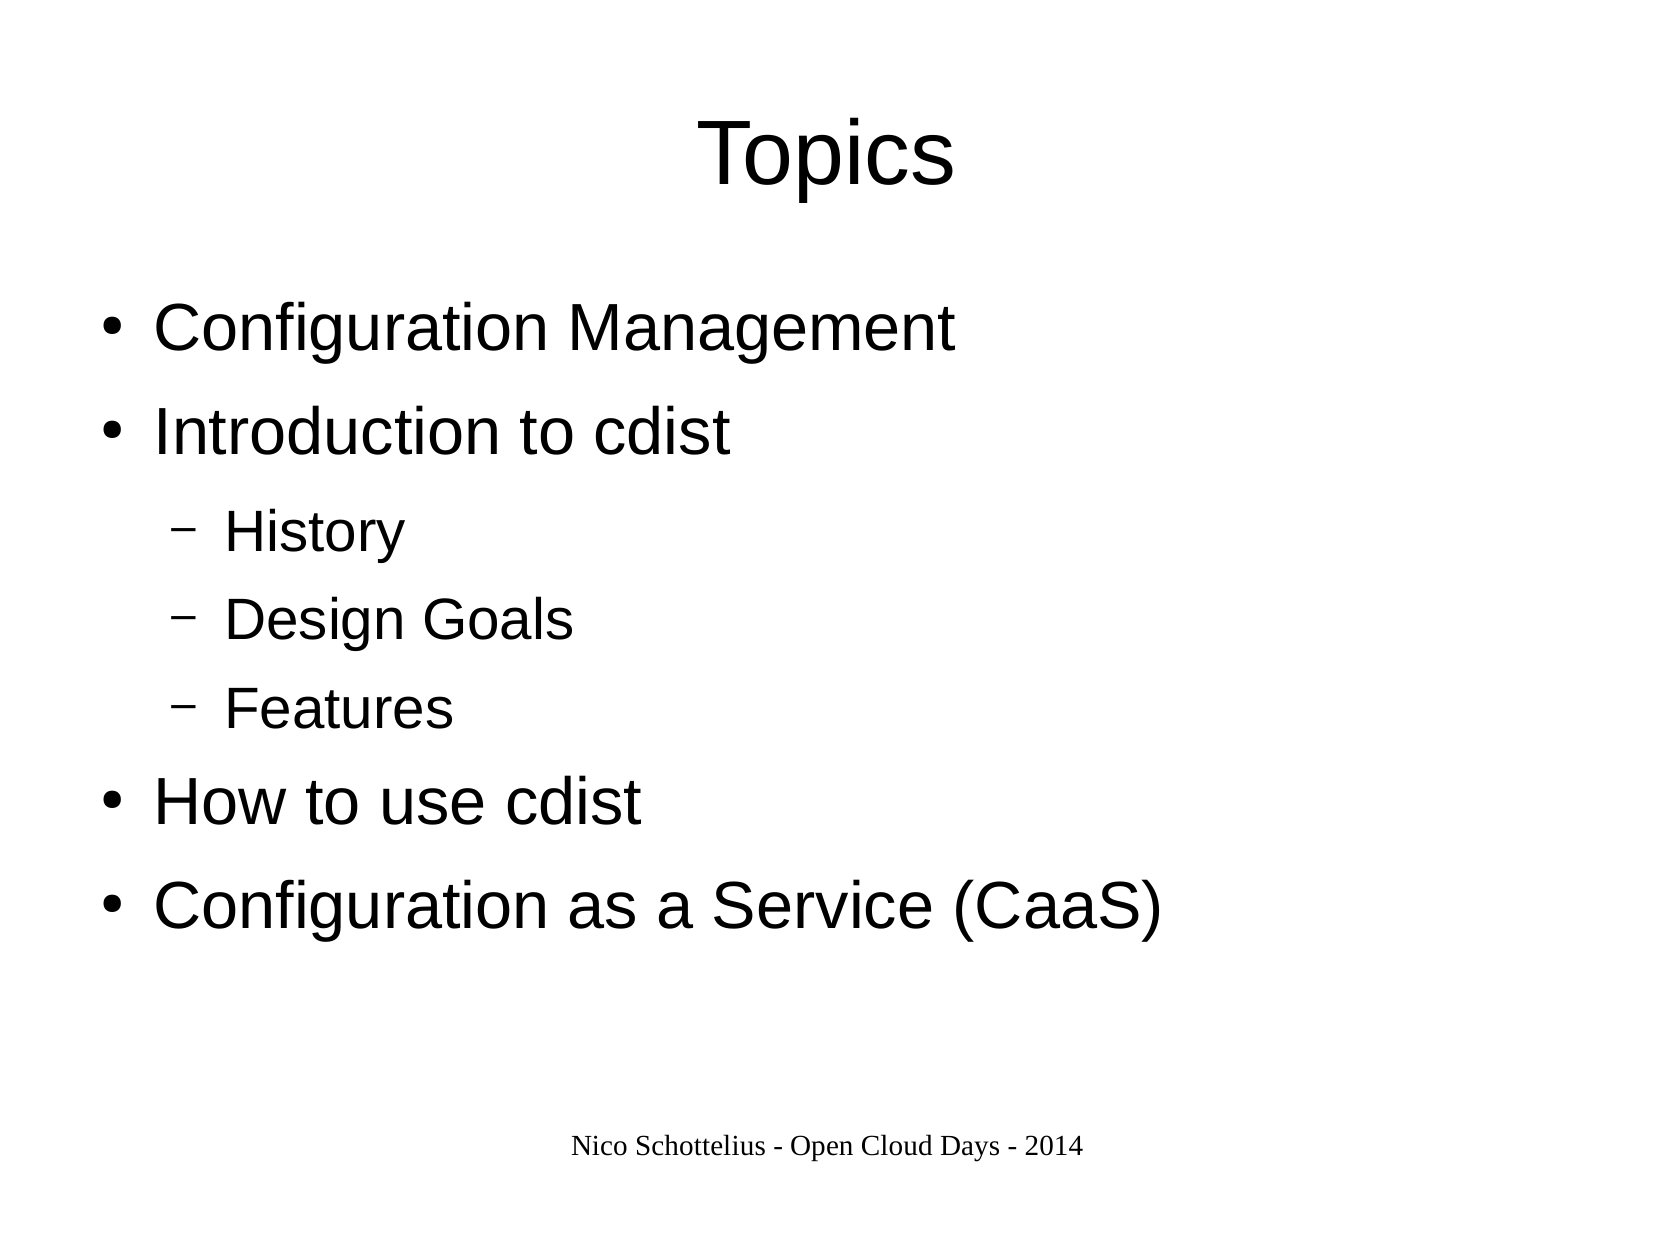

# Topics
Configuration Management
Introduction to cdist
History
Design Goals
Features
How to use cdist
Configuration as a Service (CaaS)
Nico Schottelius - Open Cloud Days - 2014